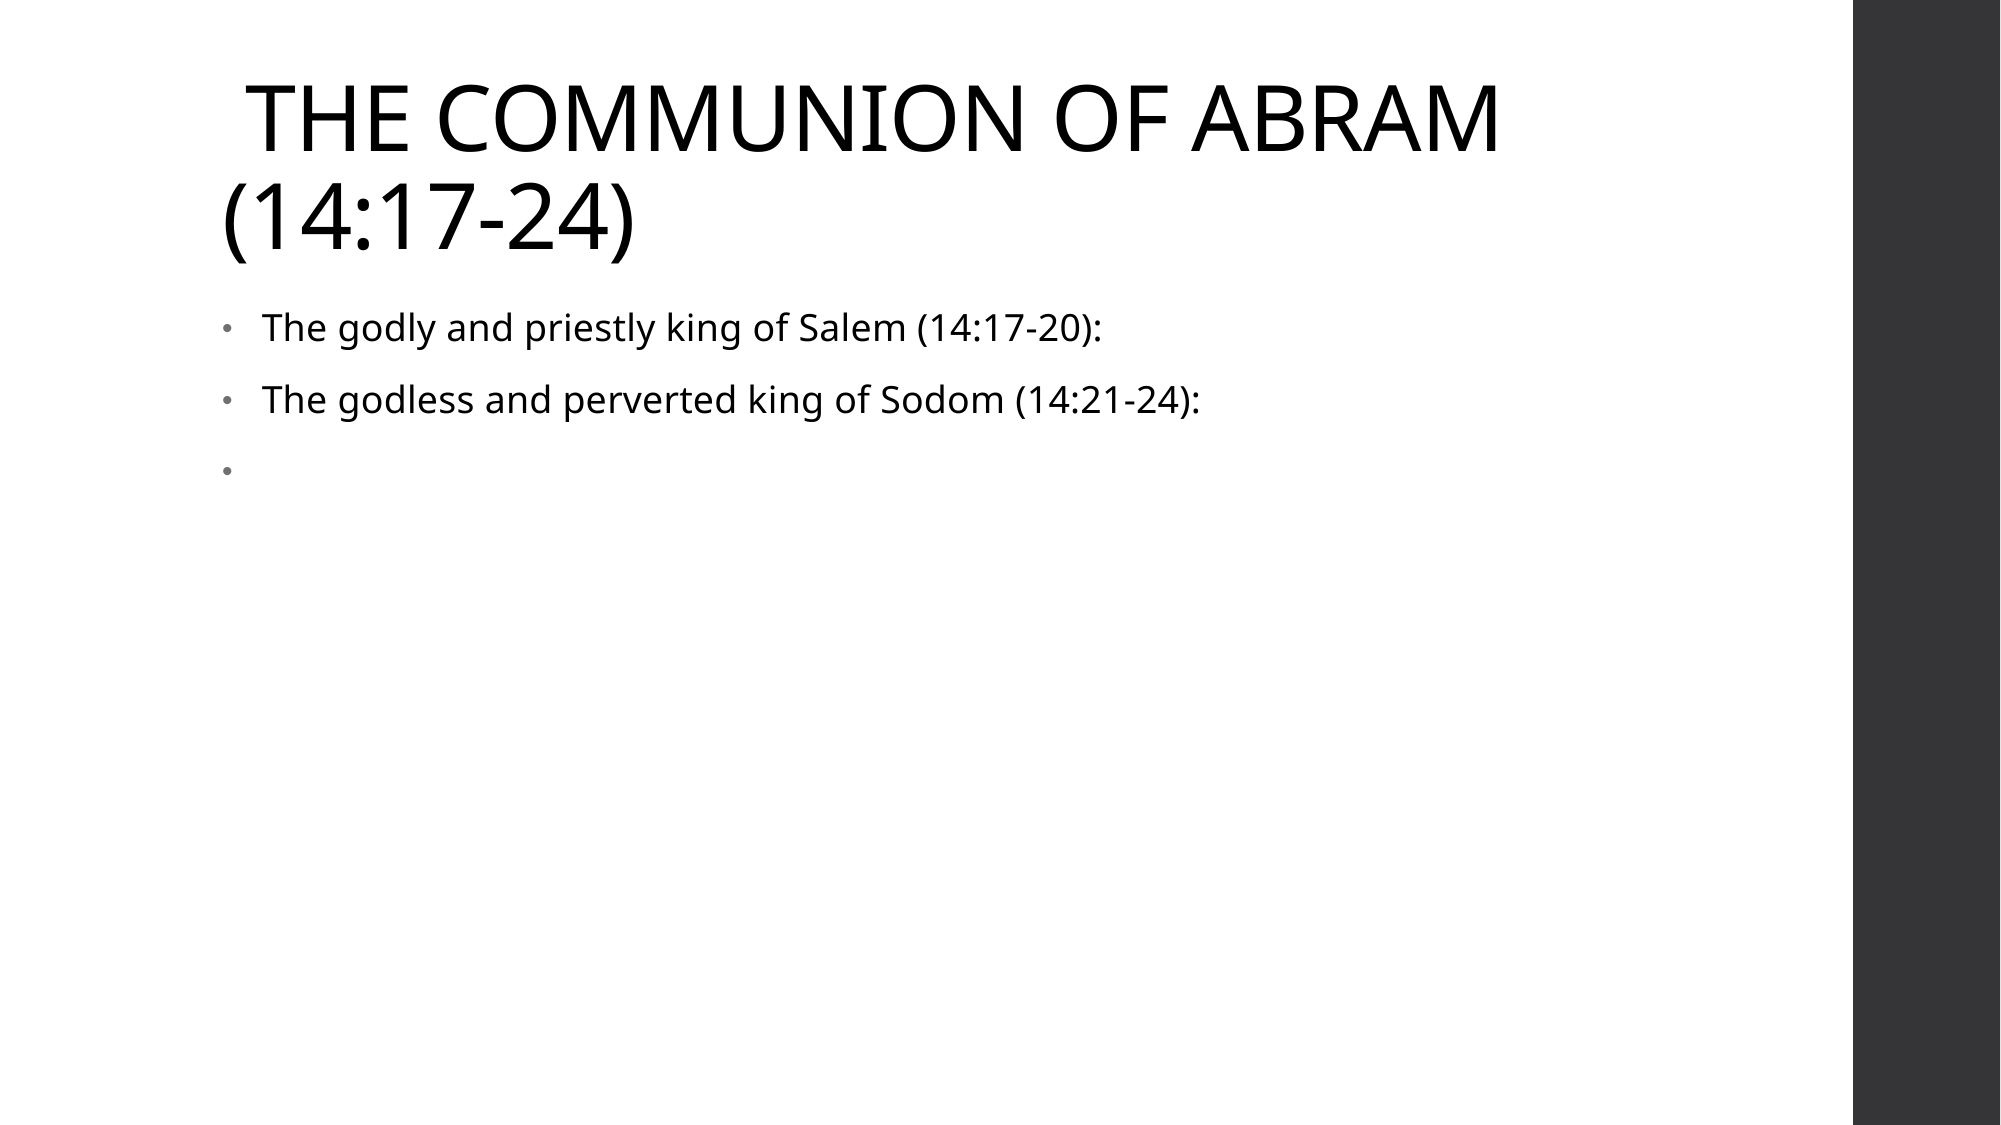

# THE COMMUNION OF ABRAM (14:17-24)
 The godly and priestly king of Salem (14:17-20):
 The godless and perverted king of Sodom (14:21-24):